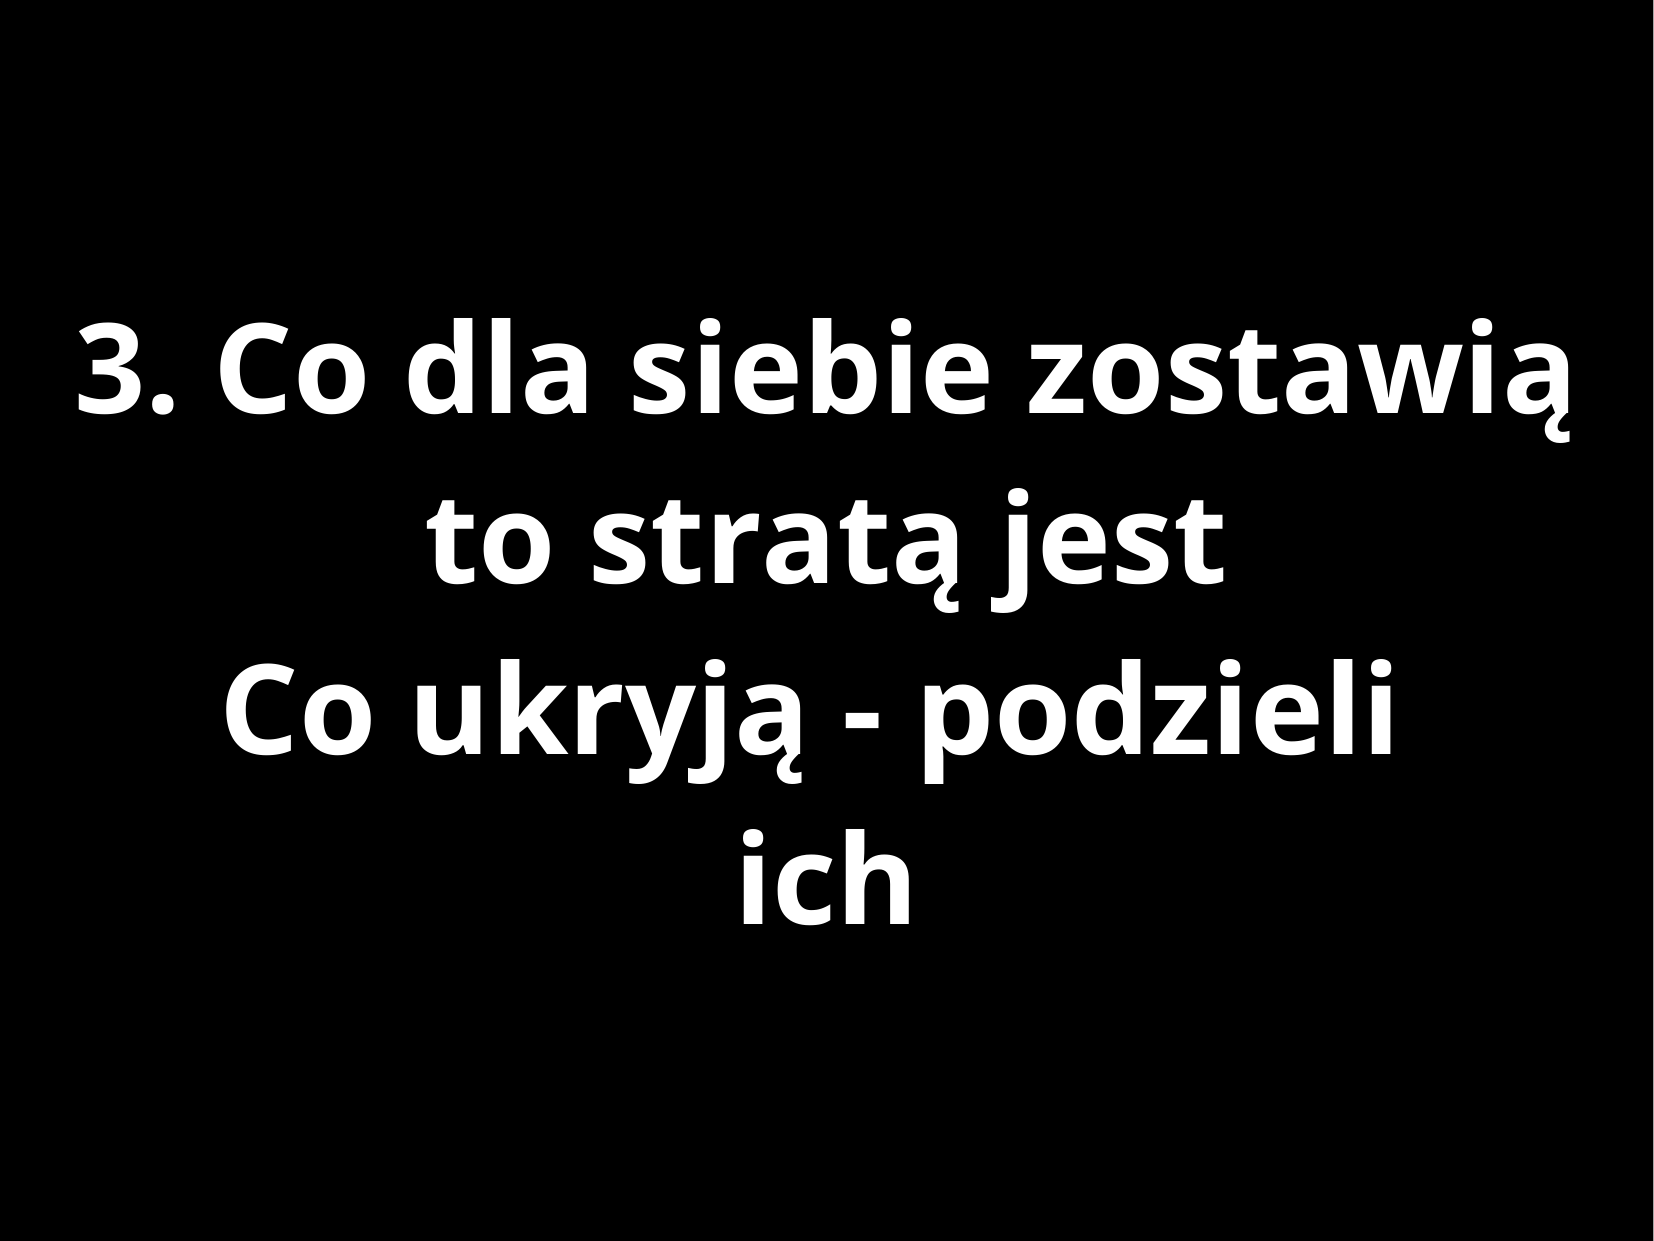

# 3. Co dla siebie zostawią to stratą jest Co ukryją - podzieli ich